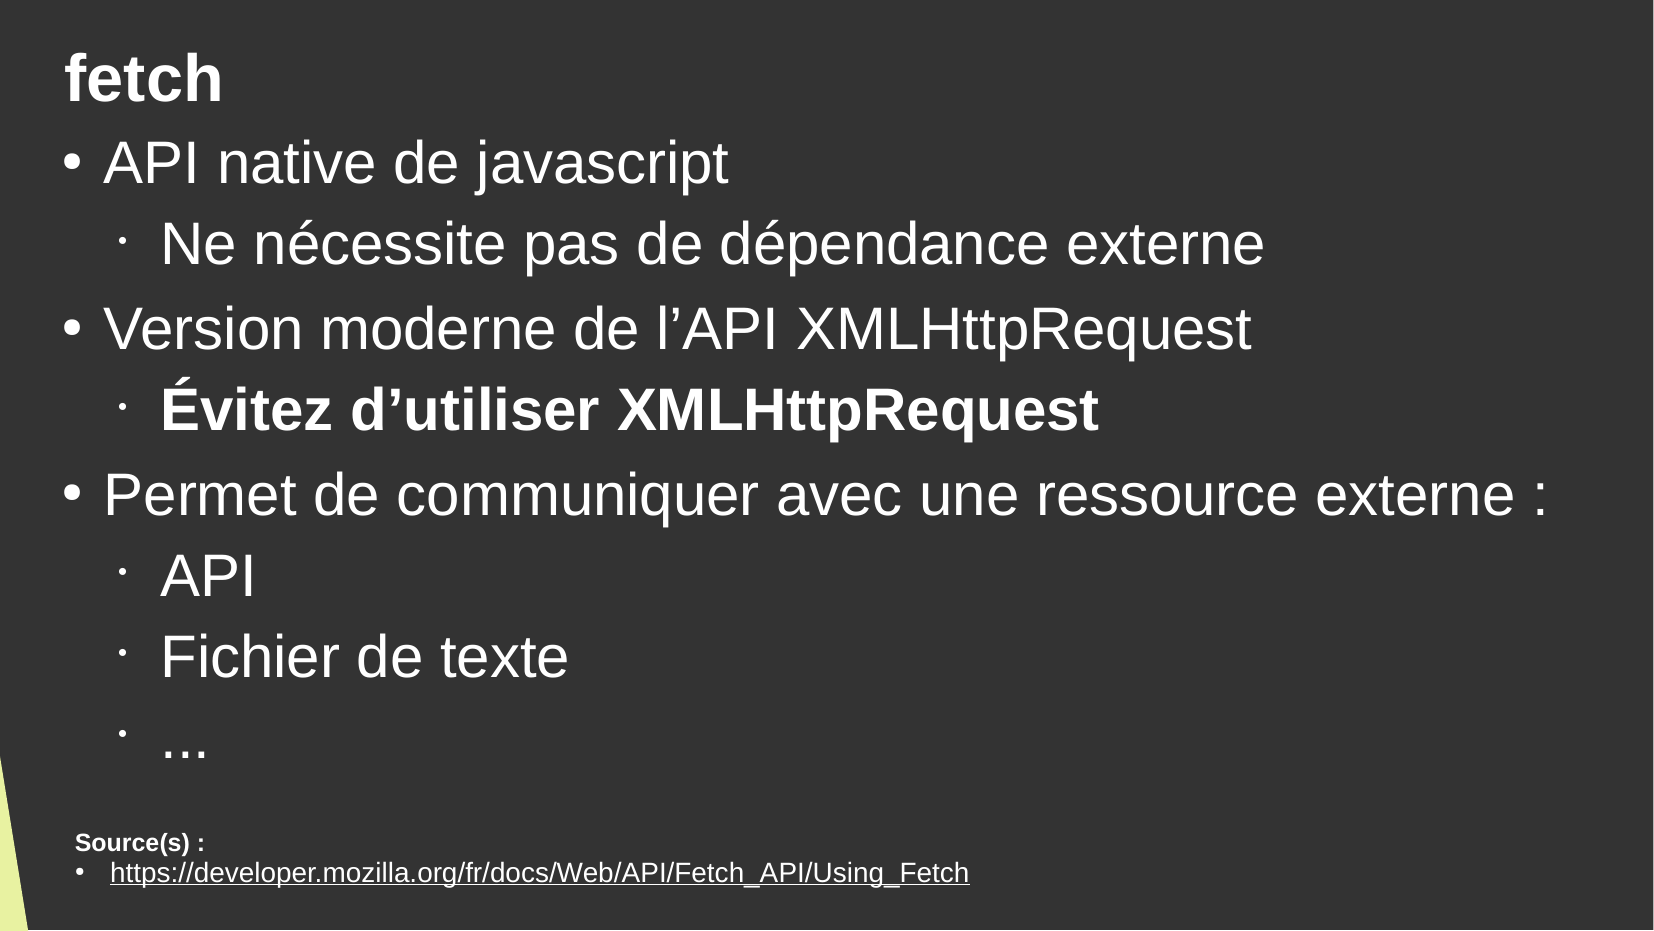

# fetch
API native de javascript
Ne nécessite pas de dépendance externe
Version moderne de l’API XMLHttpRequest
Évitez d’utiliser XMLHttpRequest
Permet de communiquer avec une ressource externe :
API
Fichier de texte
...
Source(s) :
https://developer.mozilla.org/fr/docs/Web/API/Fetch_API/Using_Fetch